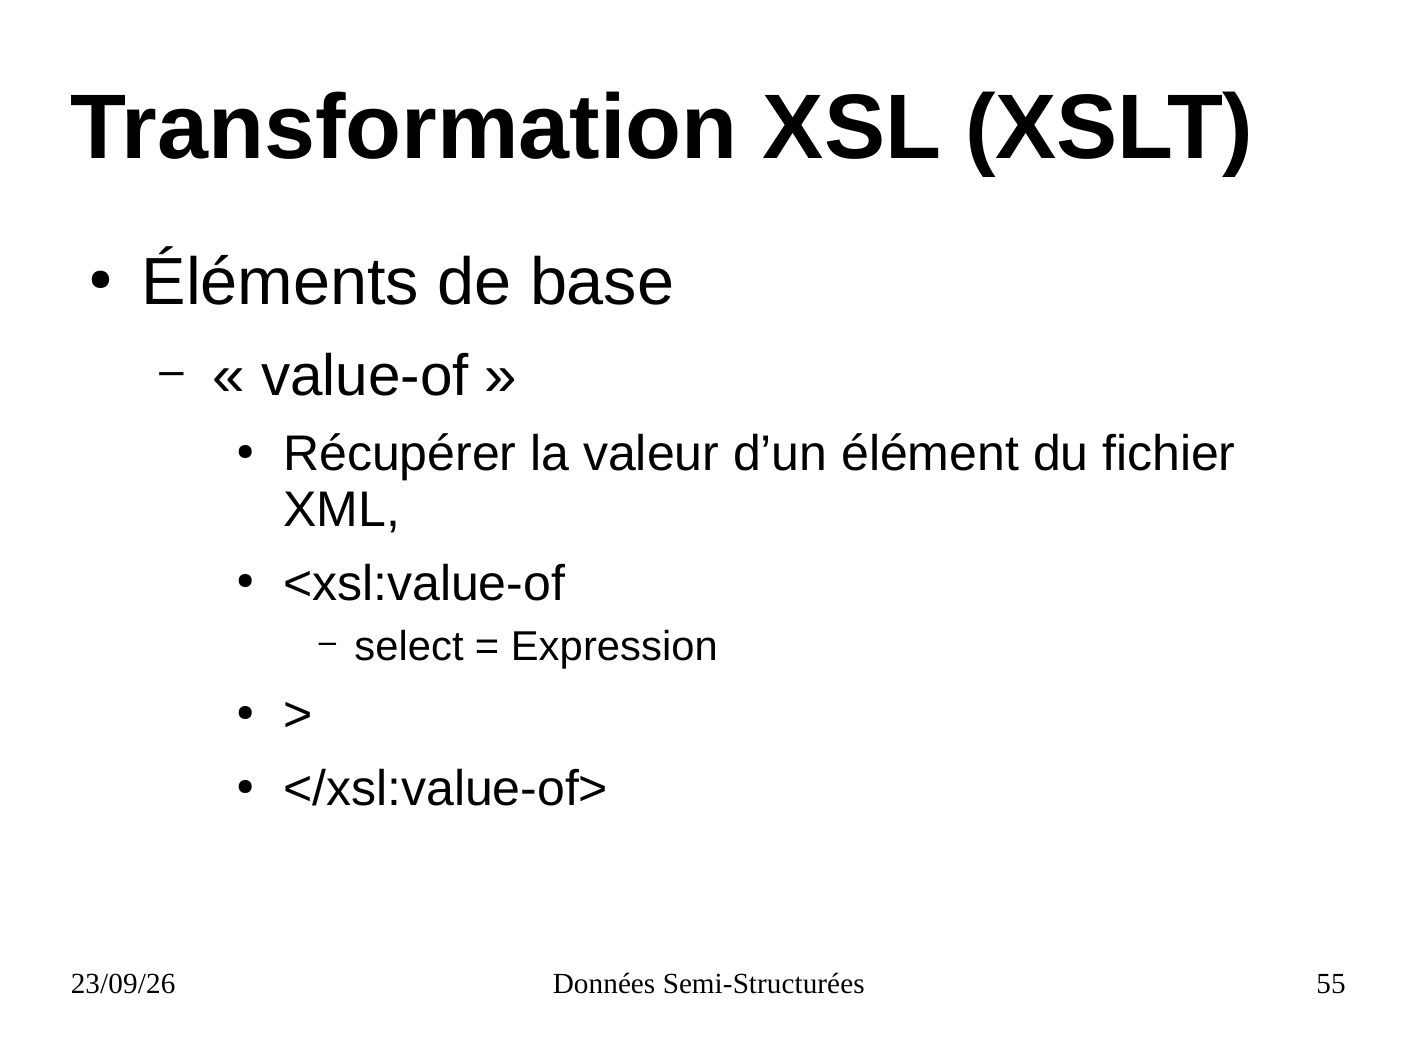

# Transformation XSL (XSLT)
Éléments de base
« value-of »
Récupérer la valeur d’un élément du fichier XML,
<xsl:value-of
select = Expression
>
</xsl:value-of>
Données Semi-Structurées
55